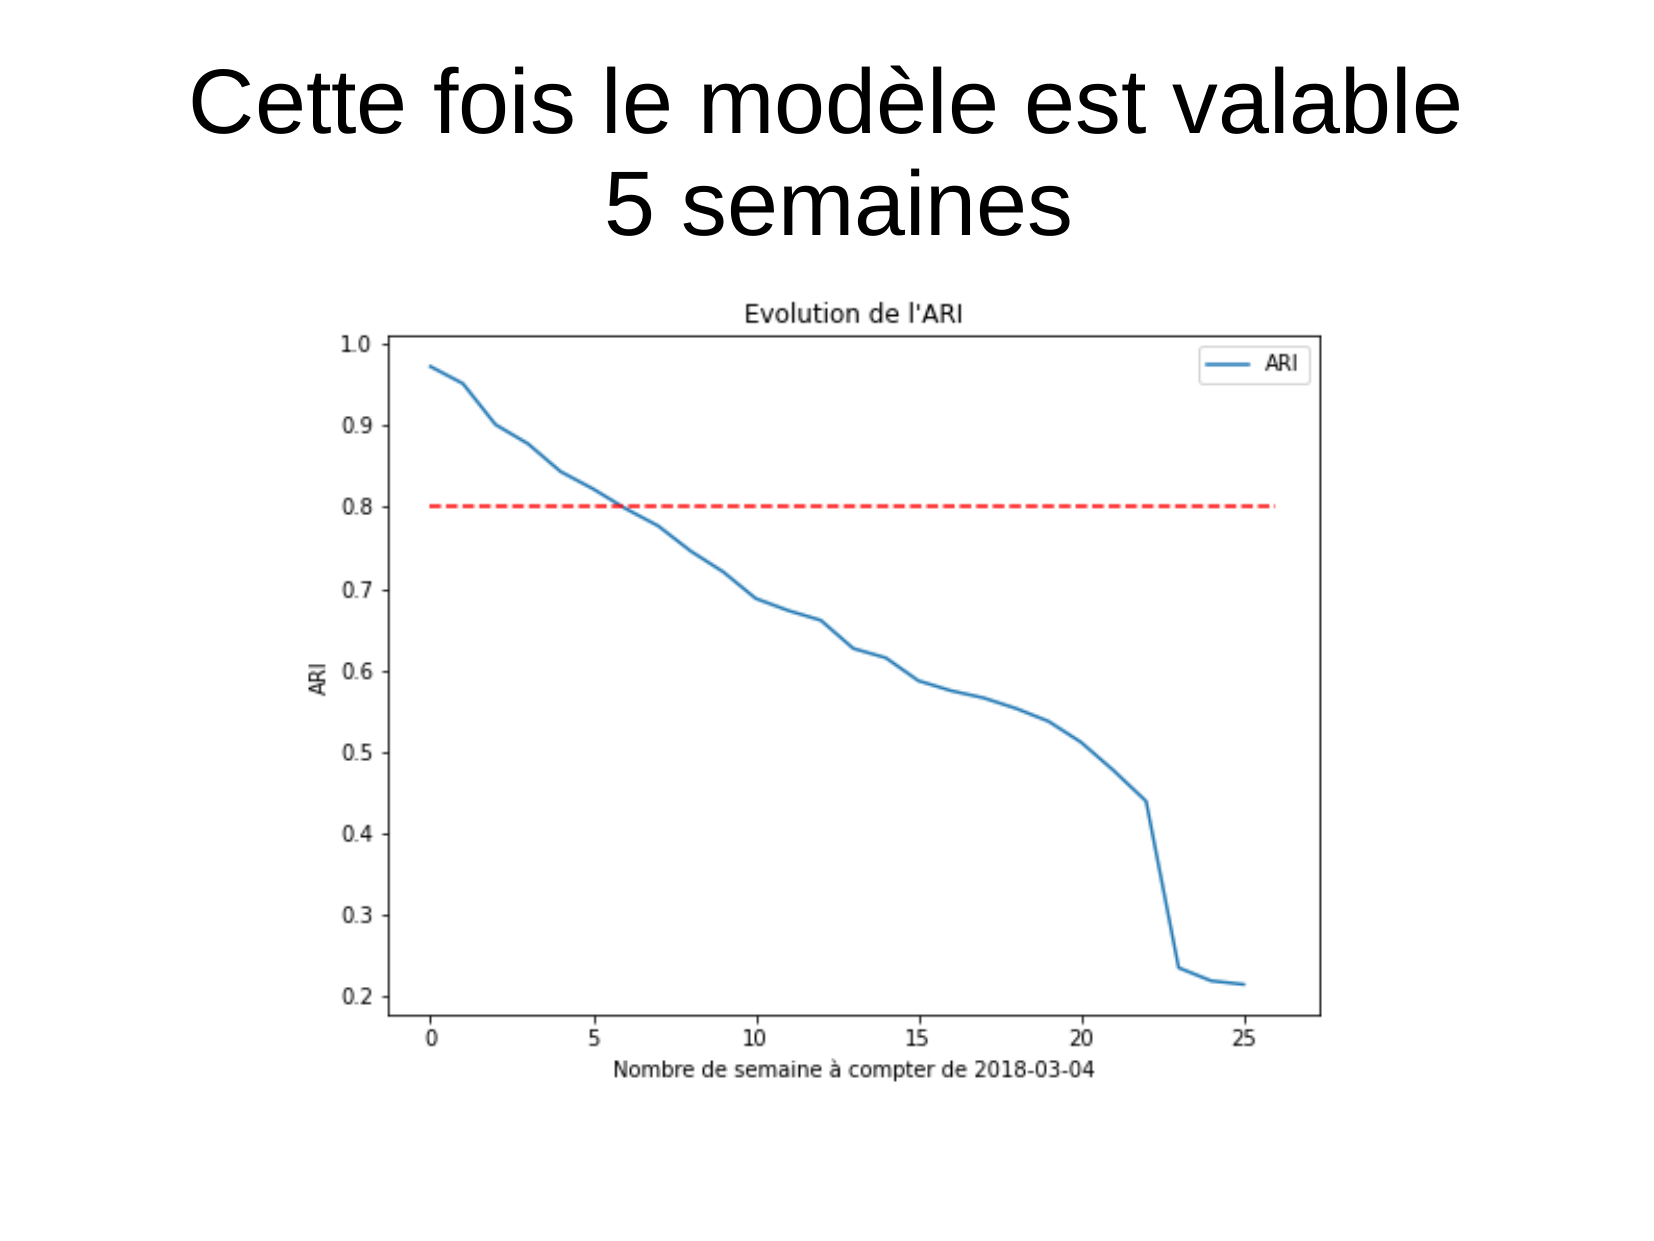

# Cette fois le modèle est valable 5 semaines